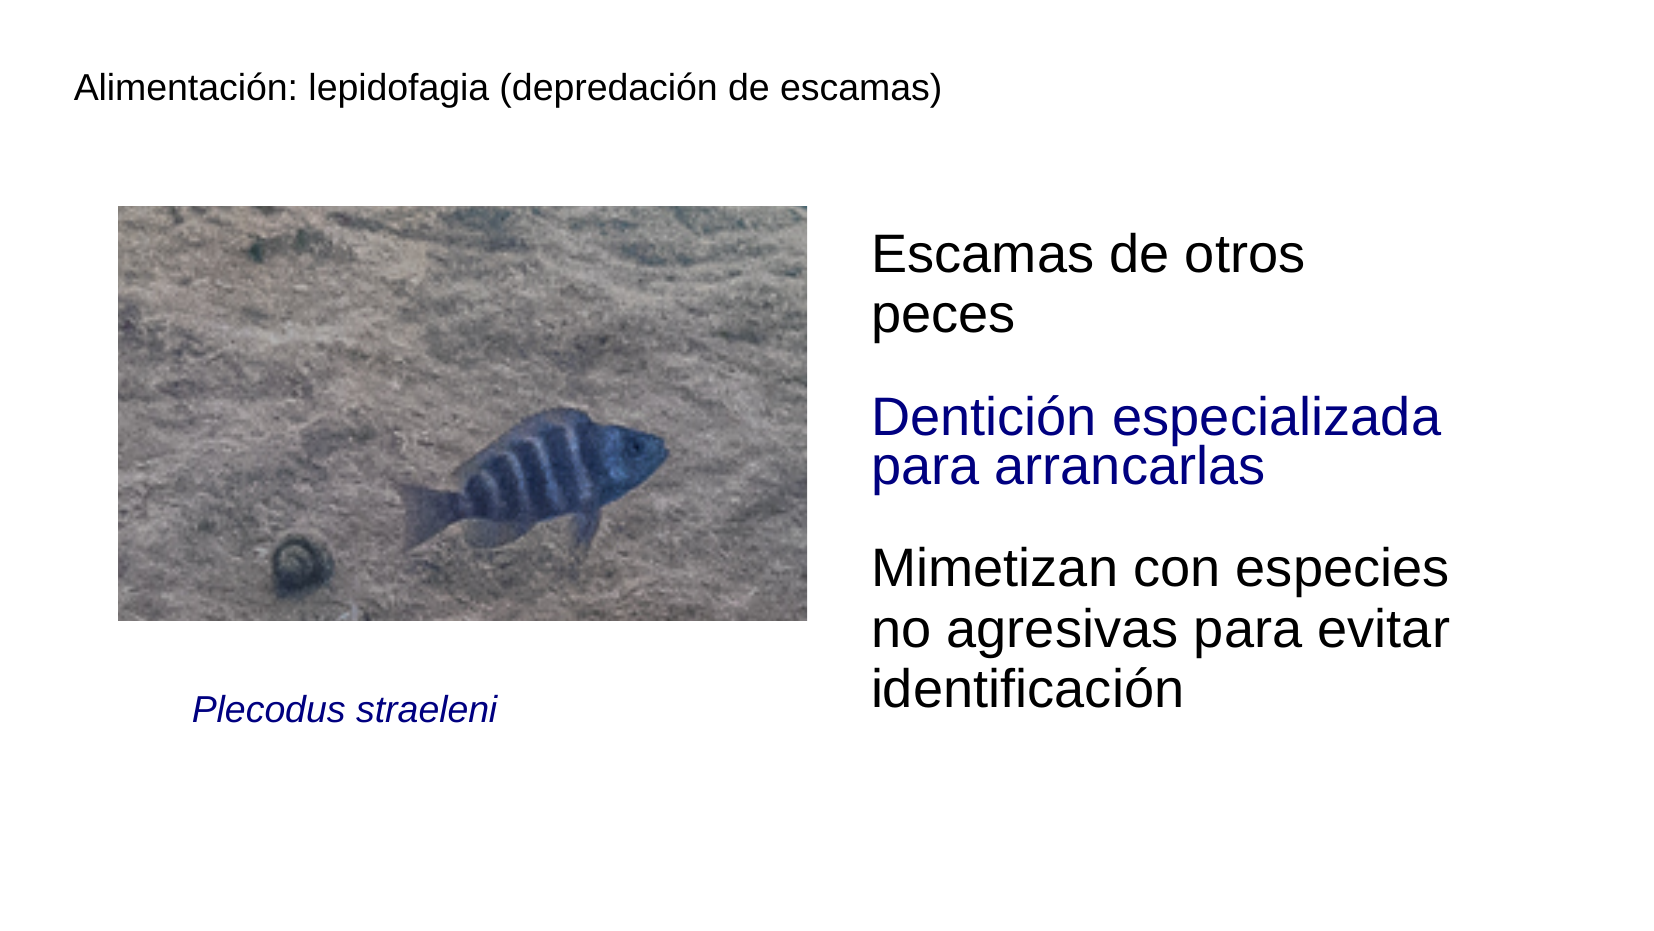

Alimentación: lepidofagia (depredación de escamas)
Escamas de otros peces
Dentición especializada para arrancarlas
Mimetizan con especies no agresivas para evitar identificación
Plecodus straeleni